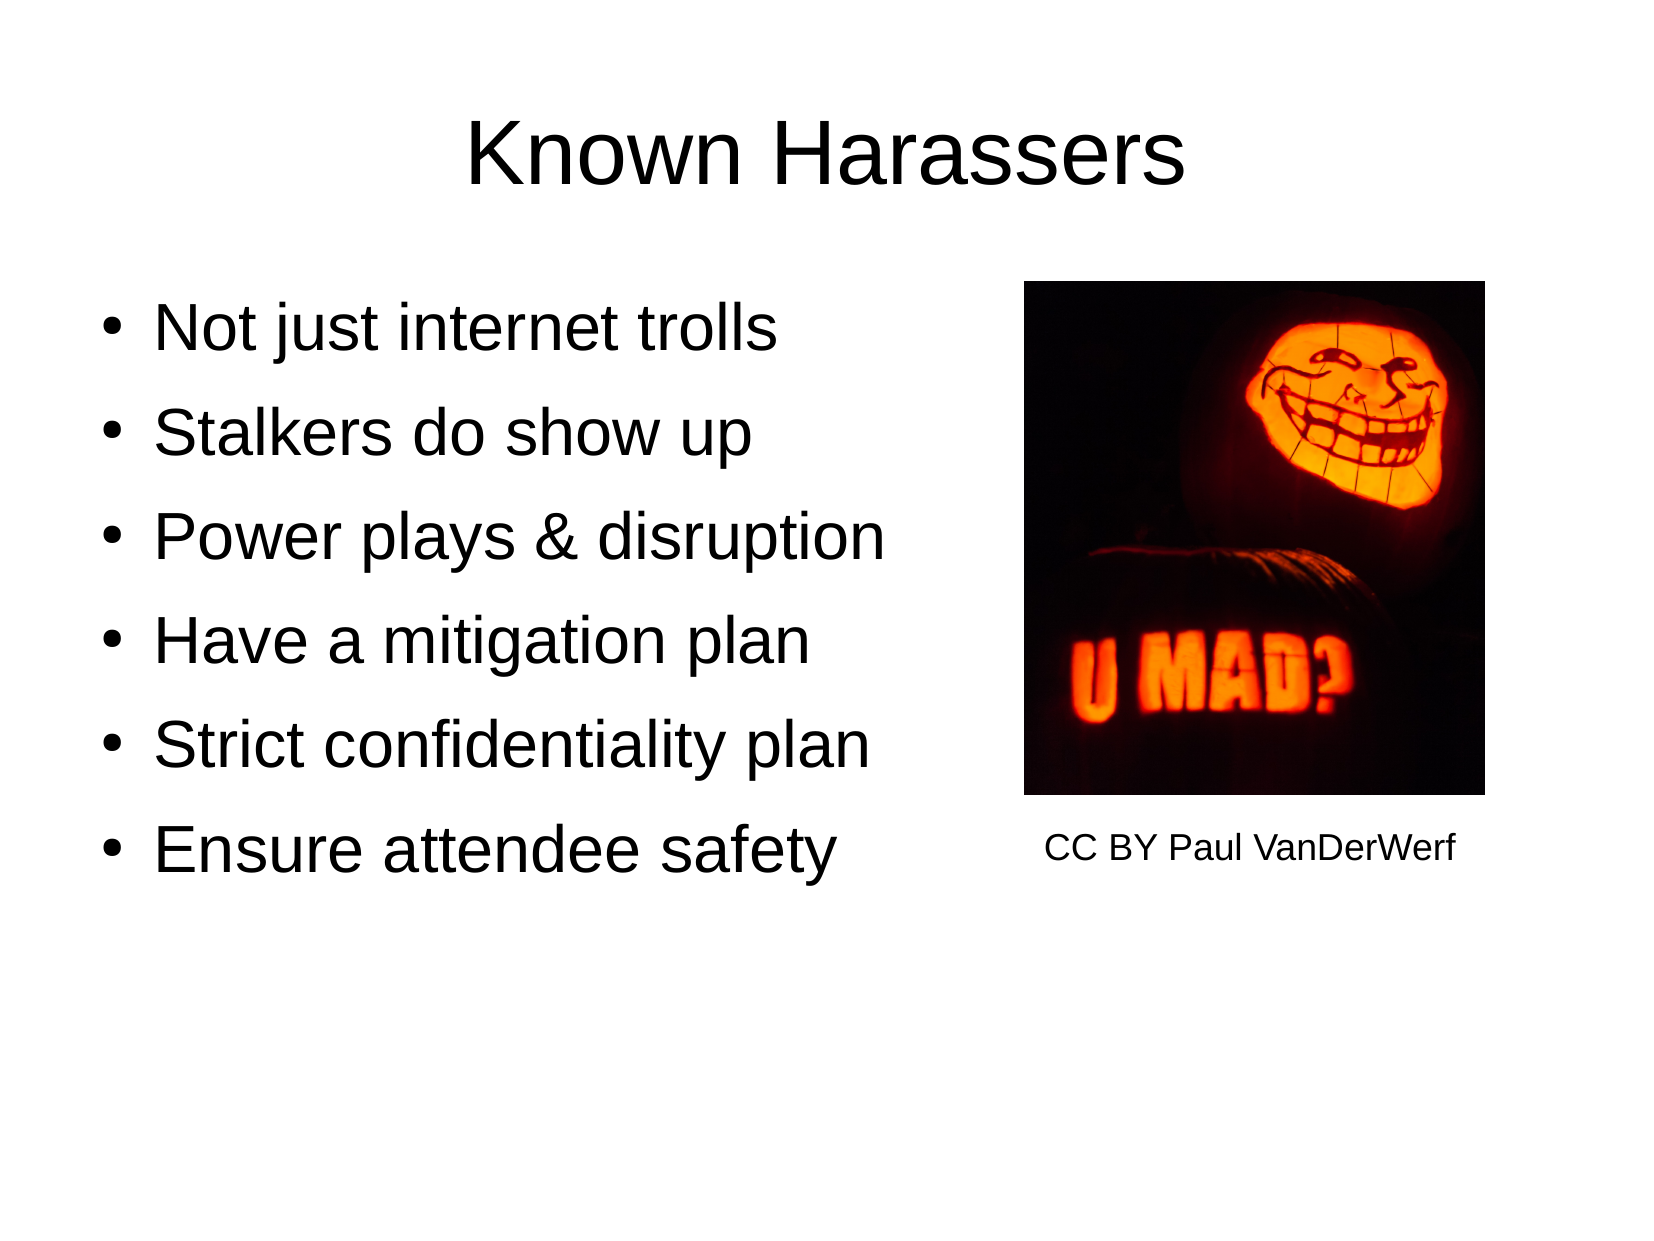

# Known Harassers
Not just internet trolls
Stalkers do show up
Power plays & disruption
Have a mitigation plan
Strict confidentiality plan
Ensure attendee safety
CC BY Paul VanDerWerf